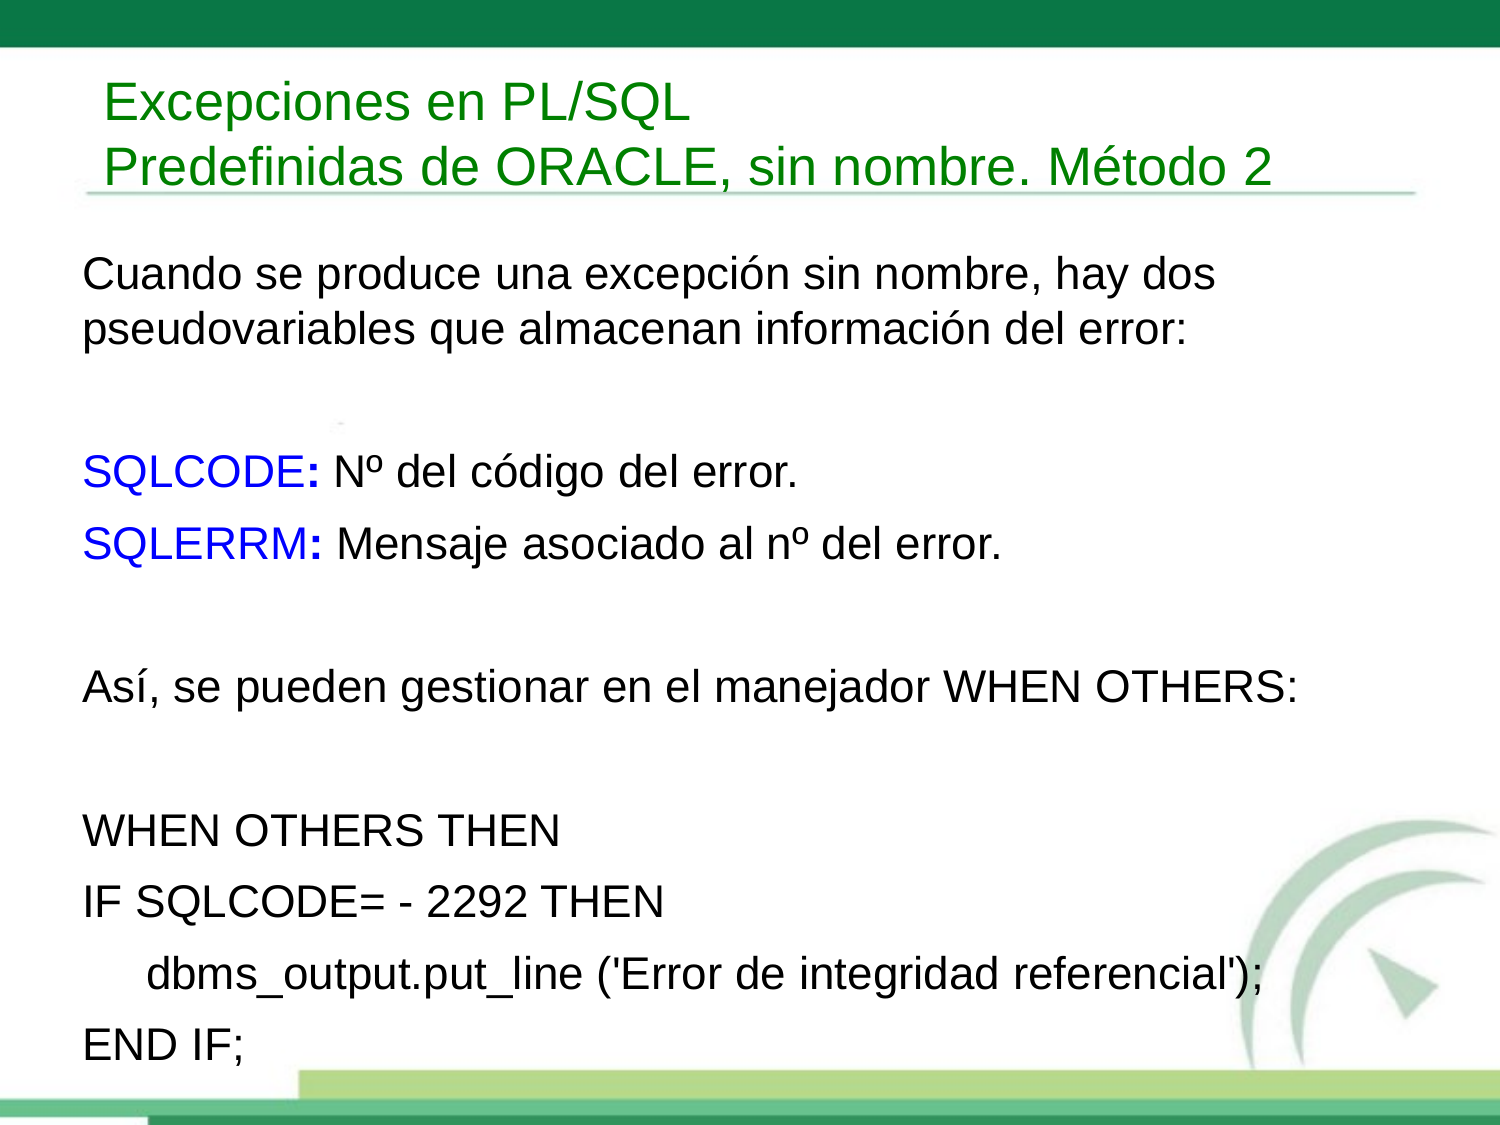

# Excepciones en PL/SQL Predefinidas de ORACLE, sin nombre. Método 2
Cuando se produce una excepción sin nombre, hay dos pseudovariables que almacenan información del error:
SQLCODE: Nº del código del error.
SQLERRM: Mensaje asociado al nº del error.
Así, se pueden gestionar en el manejador WHEN OTHERS:
WHEN OTHERS THEN
IF SQLCODE= - 2292 THEN
 dbms_output.put_line ('Error de integridad referencial');
END IF;